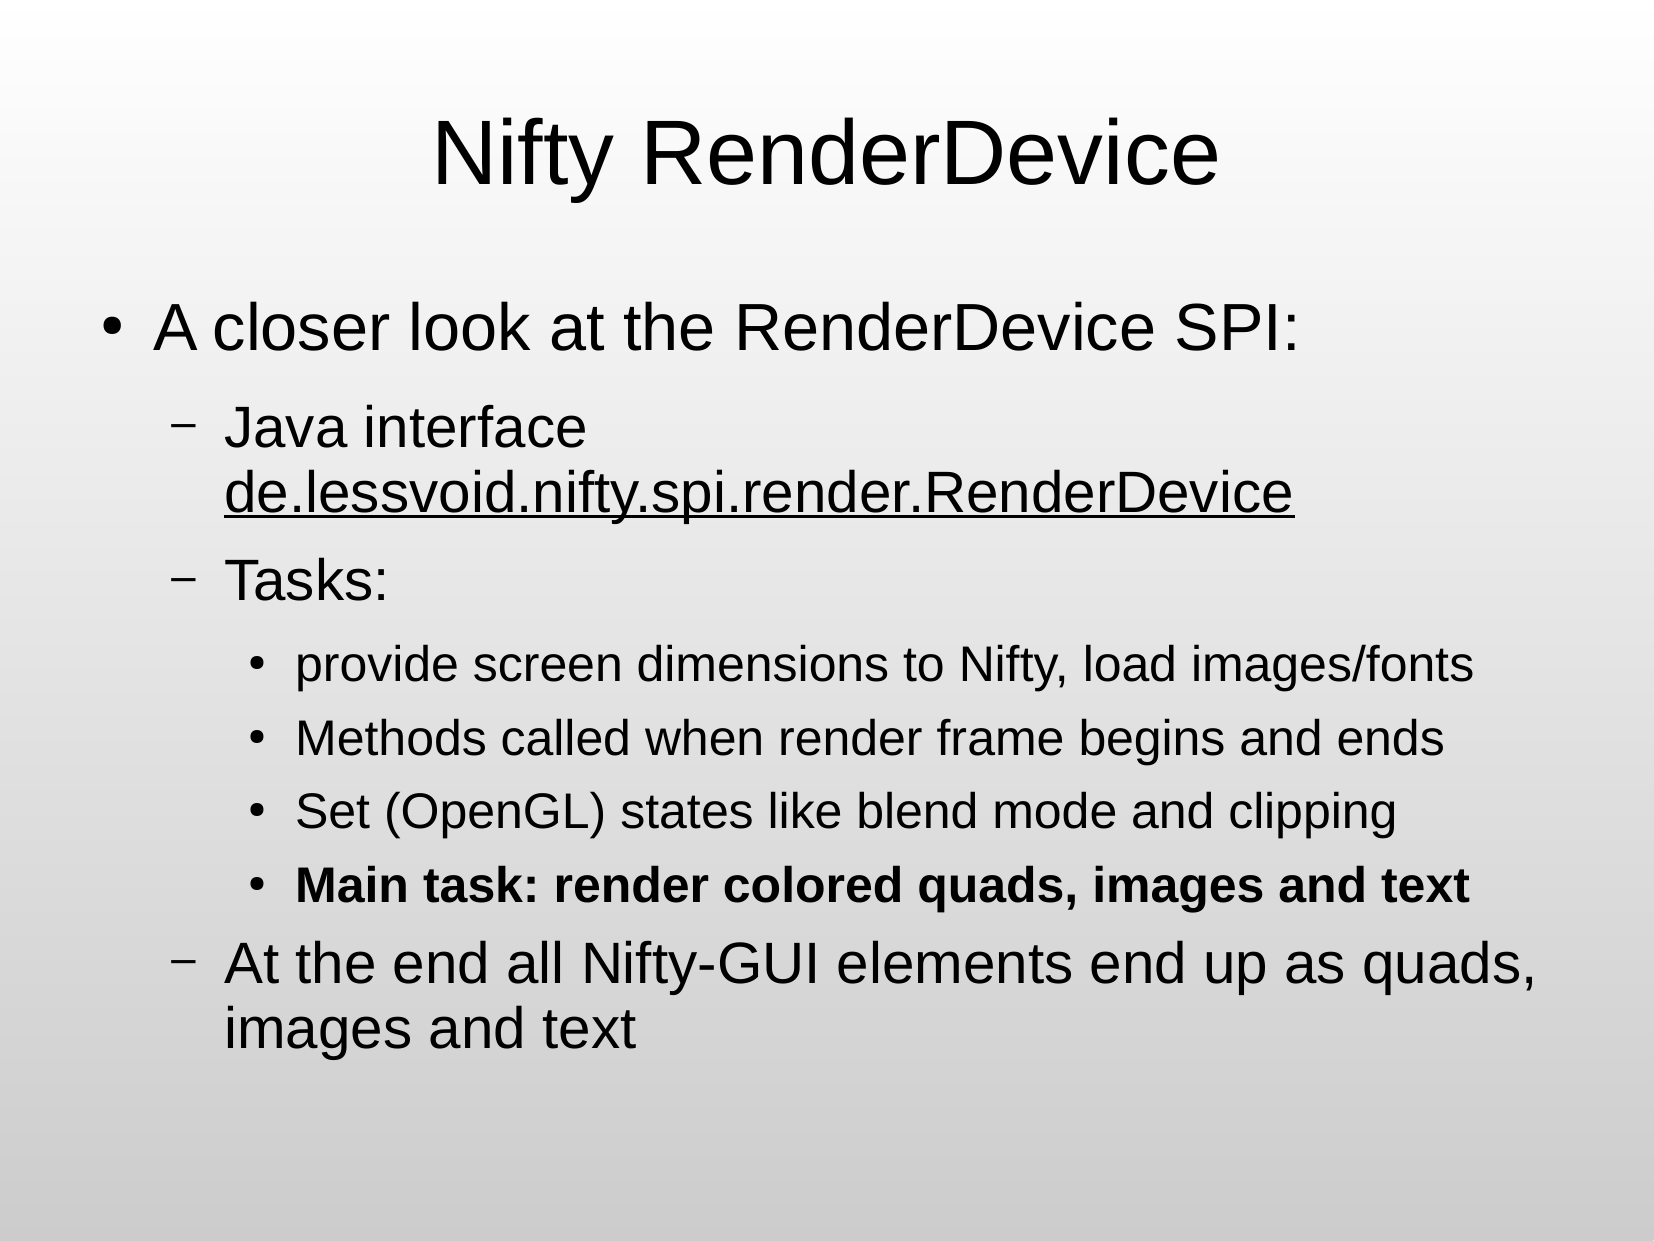

# Nifty RenderDevice
A closer look at the RenderDevice SPI:
Java interface de.lessvoid.nifty.spi.render.RenderDevice
Tasks:
provide screen dimensions to Nifty, load images/fonts
Methods called when render frame begins and ends
Set (OpenGL) states like blend mode and clipping
Main task: render colored quads, images and text
At the end all Nifty-GUI elements end up as quads, images and text